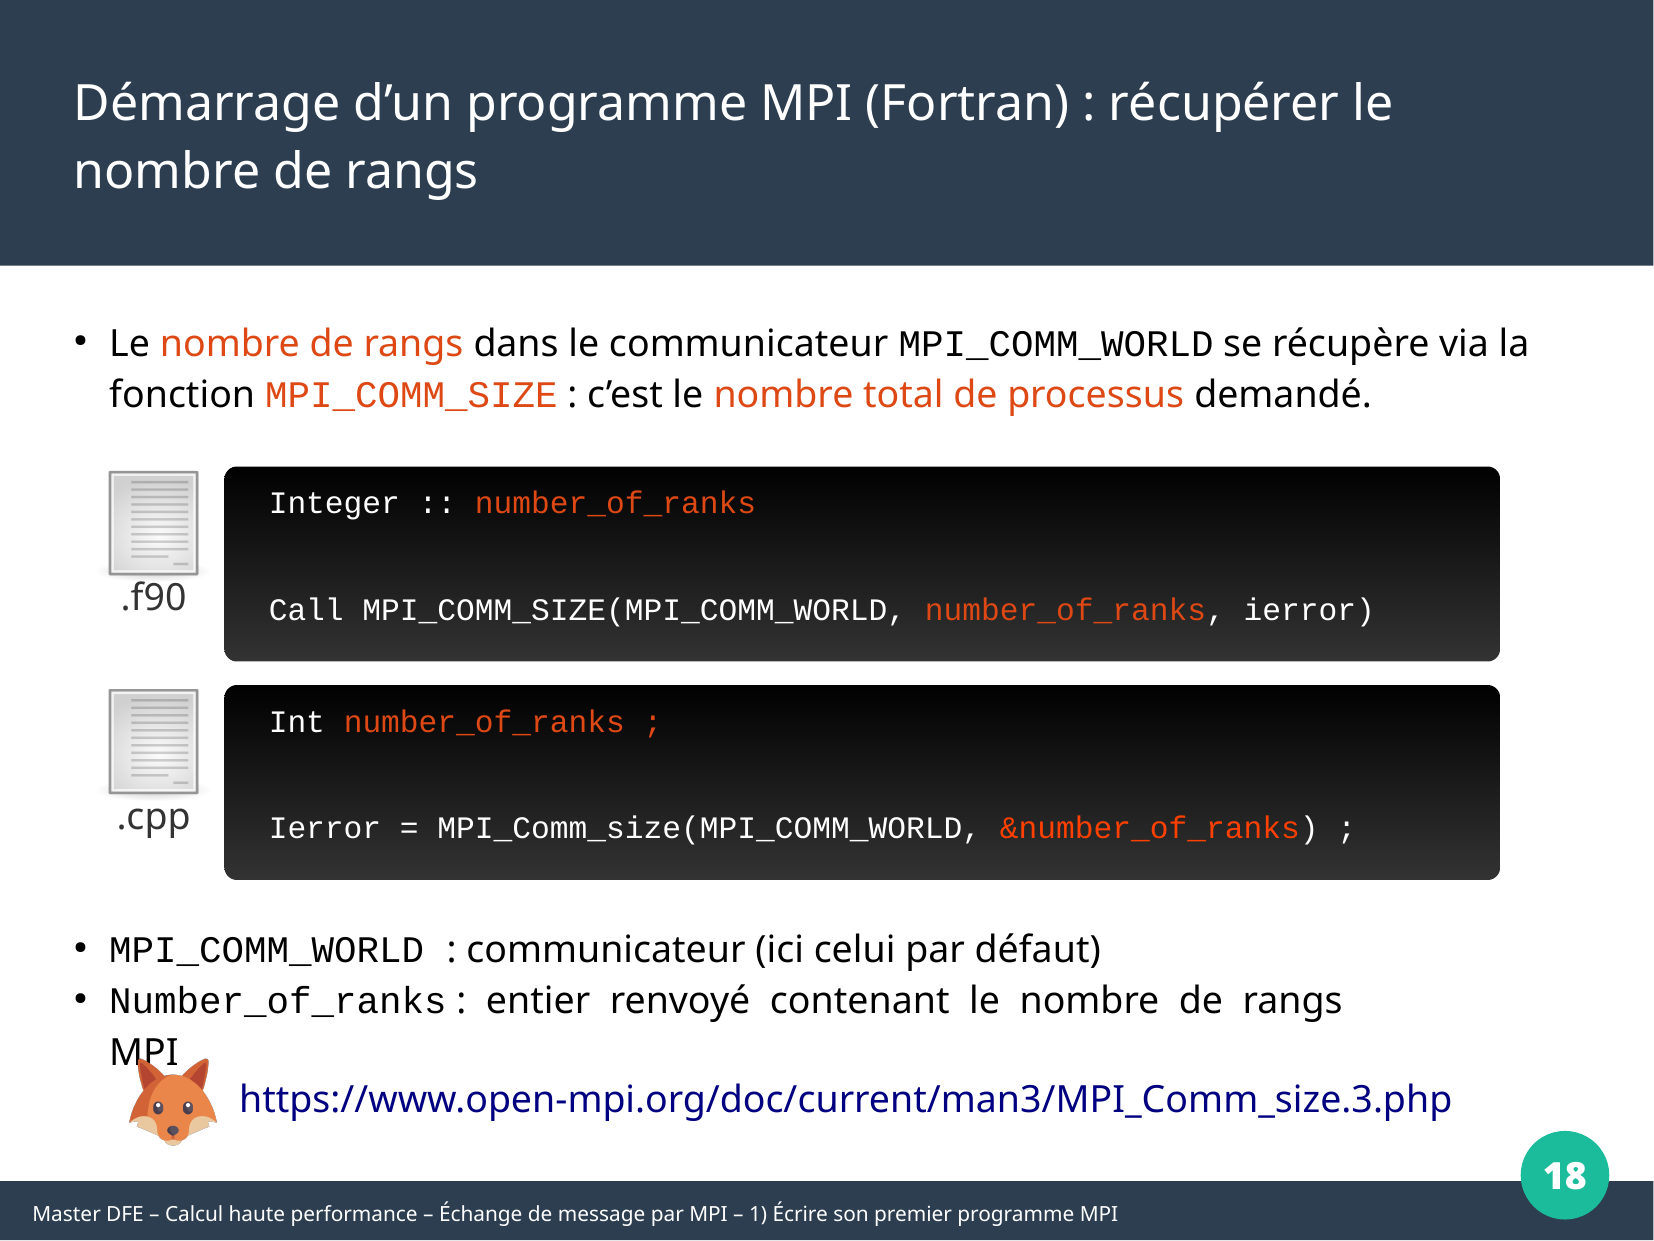

Démarrage d’un programme MPI (Fortran) : récupérer le nombre de rangs
Le nombre de rangs dans le communicateur MPI_COMM_WORLD se récupère via la fonction MPI_COMM_SIZE : c’est le nombre total de processus demandé.
Integer :: number_of_ranks
Call MPI_COMM_SIZE(MPI_COMM_WORLD, number_of_ranks, ierror)
.f90
Int number_of_ranks ;
Ierror = MPI_Comm_size(MPI_COMM_WORLD, &number_of_ranks) ;
.cpp
MPI_COMM_WORLD : communicateur (ici celui par défaut)
Number_of_ranks : entier renvoyé contenant le nombre de rangs MPI
https://www.open-mpi.org/doc/current/man3/MPI_Comm_size.3.php
18
Master DFE – Calcul haute performance – Échange de message par MPI – 1) Écrire son premier programme MPI